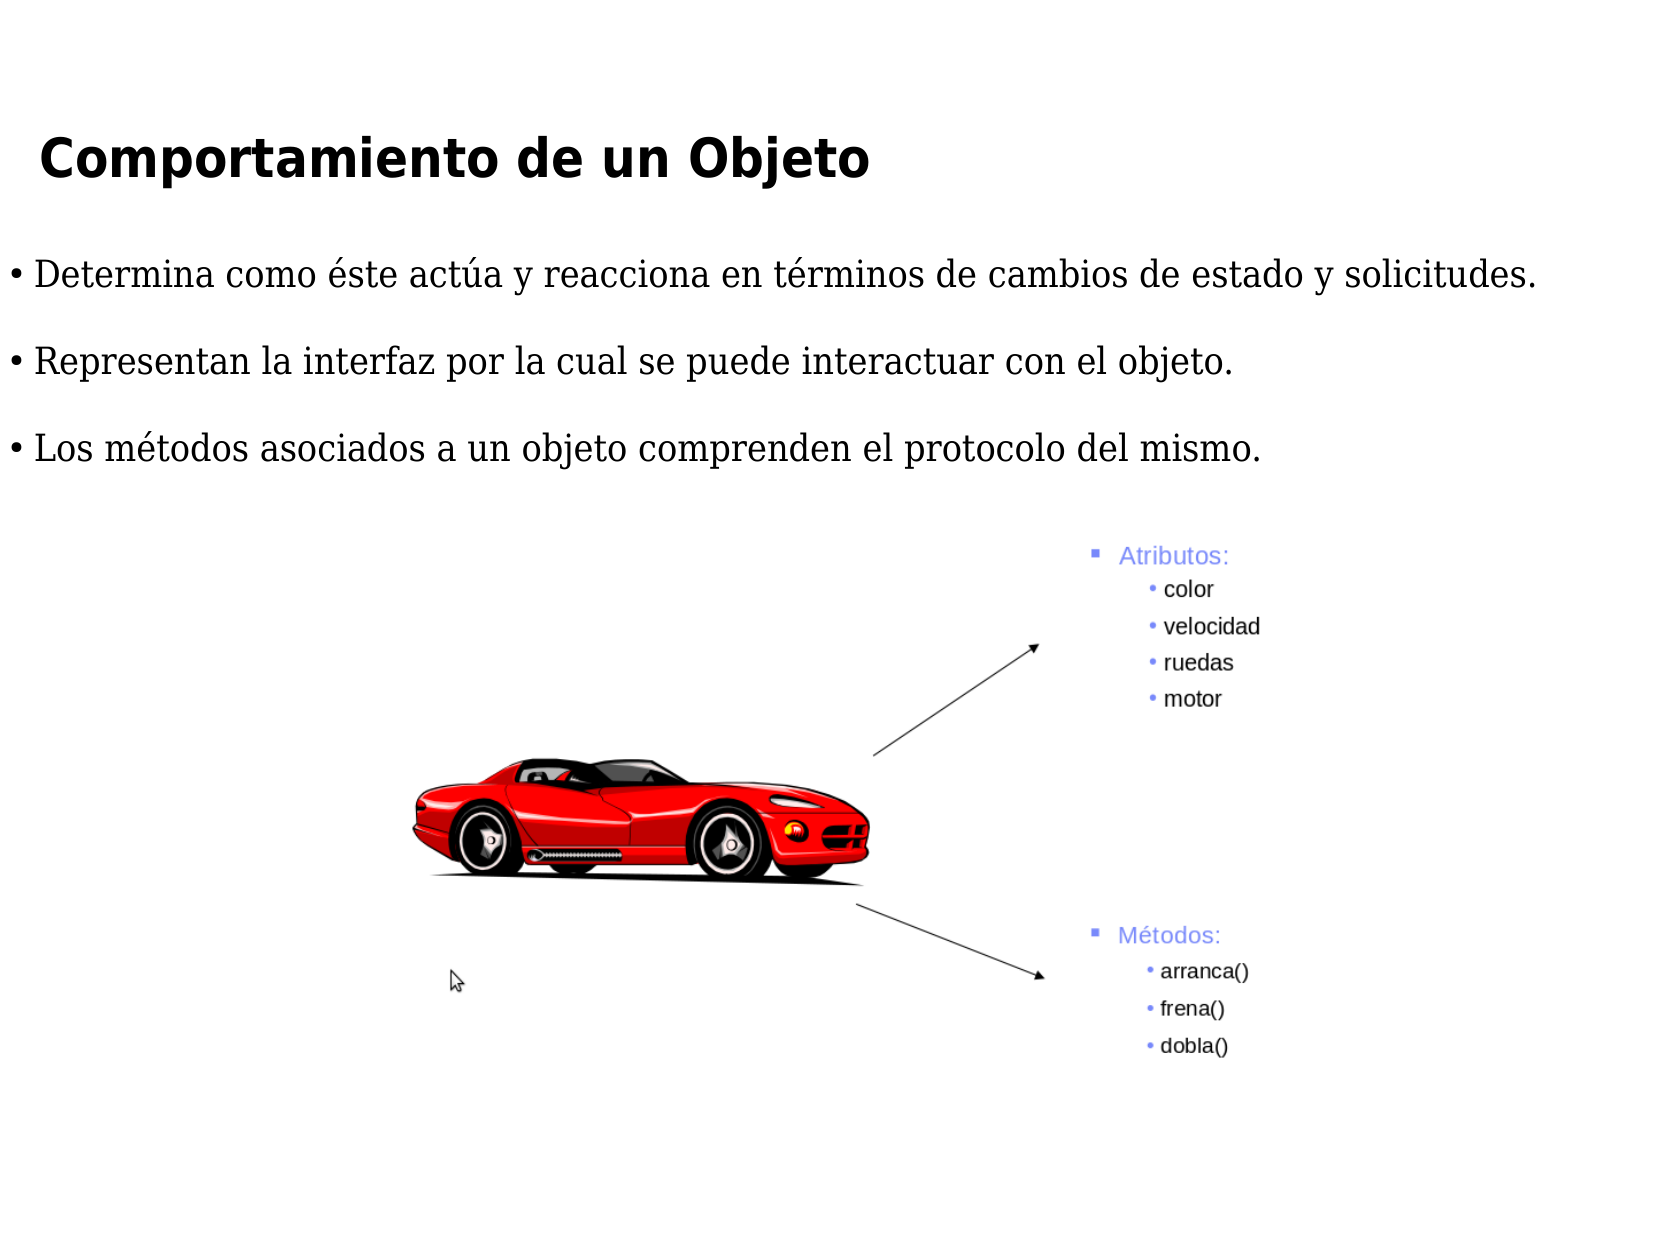

Comportamiento de un Objeto
 Determina como éste actúa y reacciona en términos de cambios de estado y solicitudes.
 Representan la interfaz por la cual se puede interactuar con el objeto.
 Los métodos asociados a un objeto comprenden el protocolo del mismo.